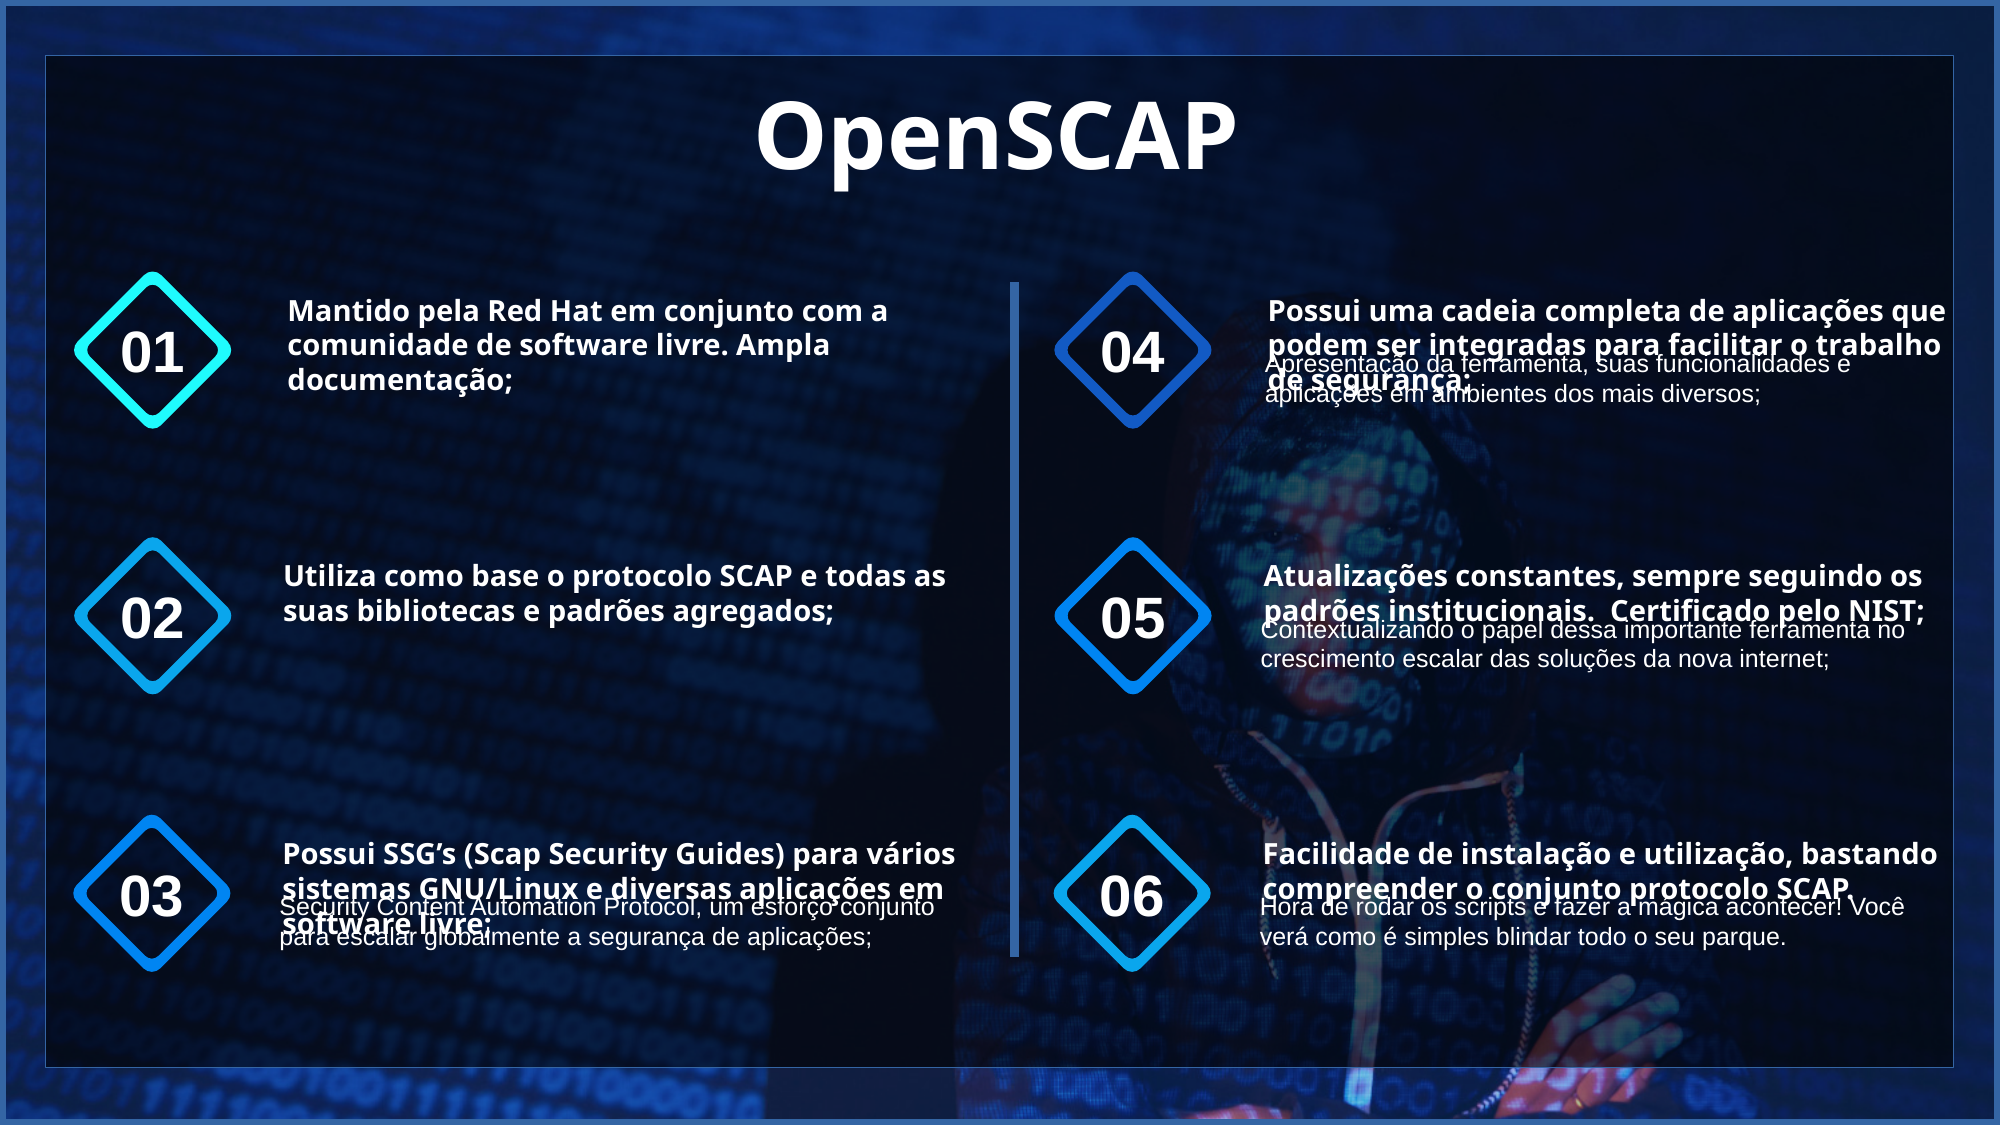

# OpenSCAP
Mantido pela Red Hat em conjunto com a comunidade de software livre. Ampla documentação;
01
Possui uma cadeia completa de aplicações que podem ser integradas para facilitar o trabalho de segurança;
Apresentação da ferramenta, suas funcionalidades e aplicações em ambientes dos mais diversos;
04
Utiliza como base o protocolo SCAP e todas as suas bibliotecas e padrões agregados;
02
Atualizações constantes, sempre seguindo os padrões institucionais. Certificado pelo NIST;
Contextualizando o papel dessa importante ferramenta no crescimento escalar das soluções da nova internet;
05
Possui SSG’s (Scap Security Guides) para vários sistemas GNU/Linux e diversas aplicações em software livre;
Security Content Automation Protocol, um esforço conjunto para escalar globalmente a segurança de aplicações;
03
Facilidade de instalação e utilização, bastando compreender o conjunto protocolo SCAP.
Hora de rodar os scripts e fazer a mágica acontecer! Você verá como é simples blindar todo o seu parque.
06